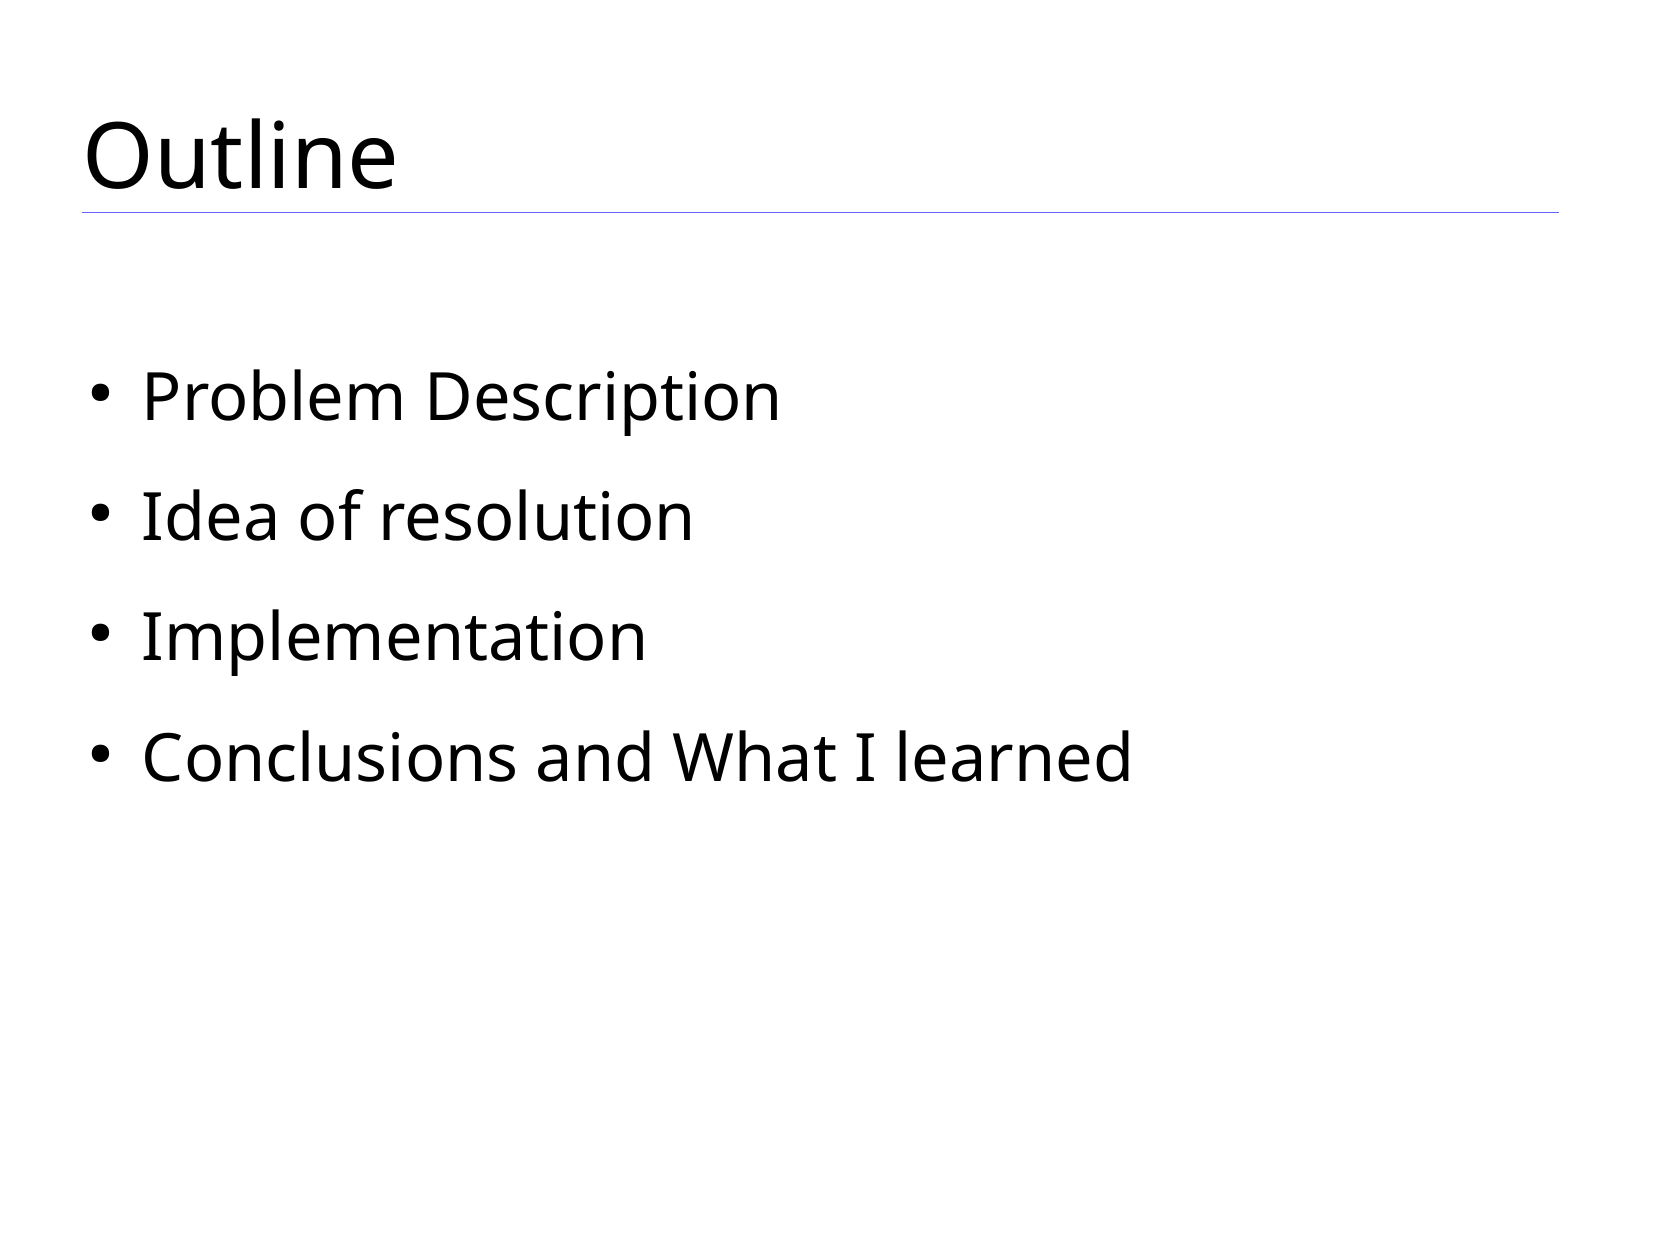

# Outline
Problem Description
Idea of resolution
Implementation
Conclusions and What I learned